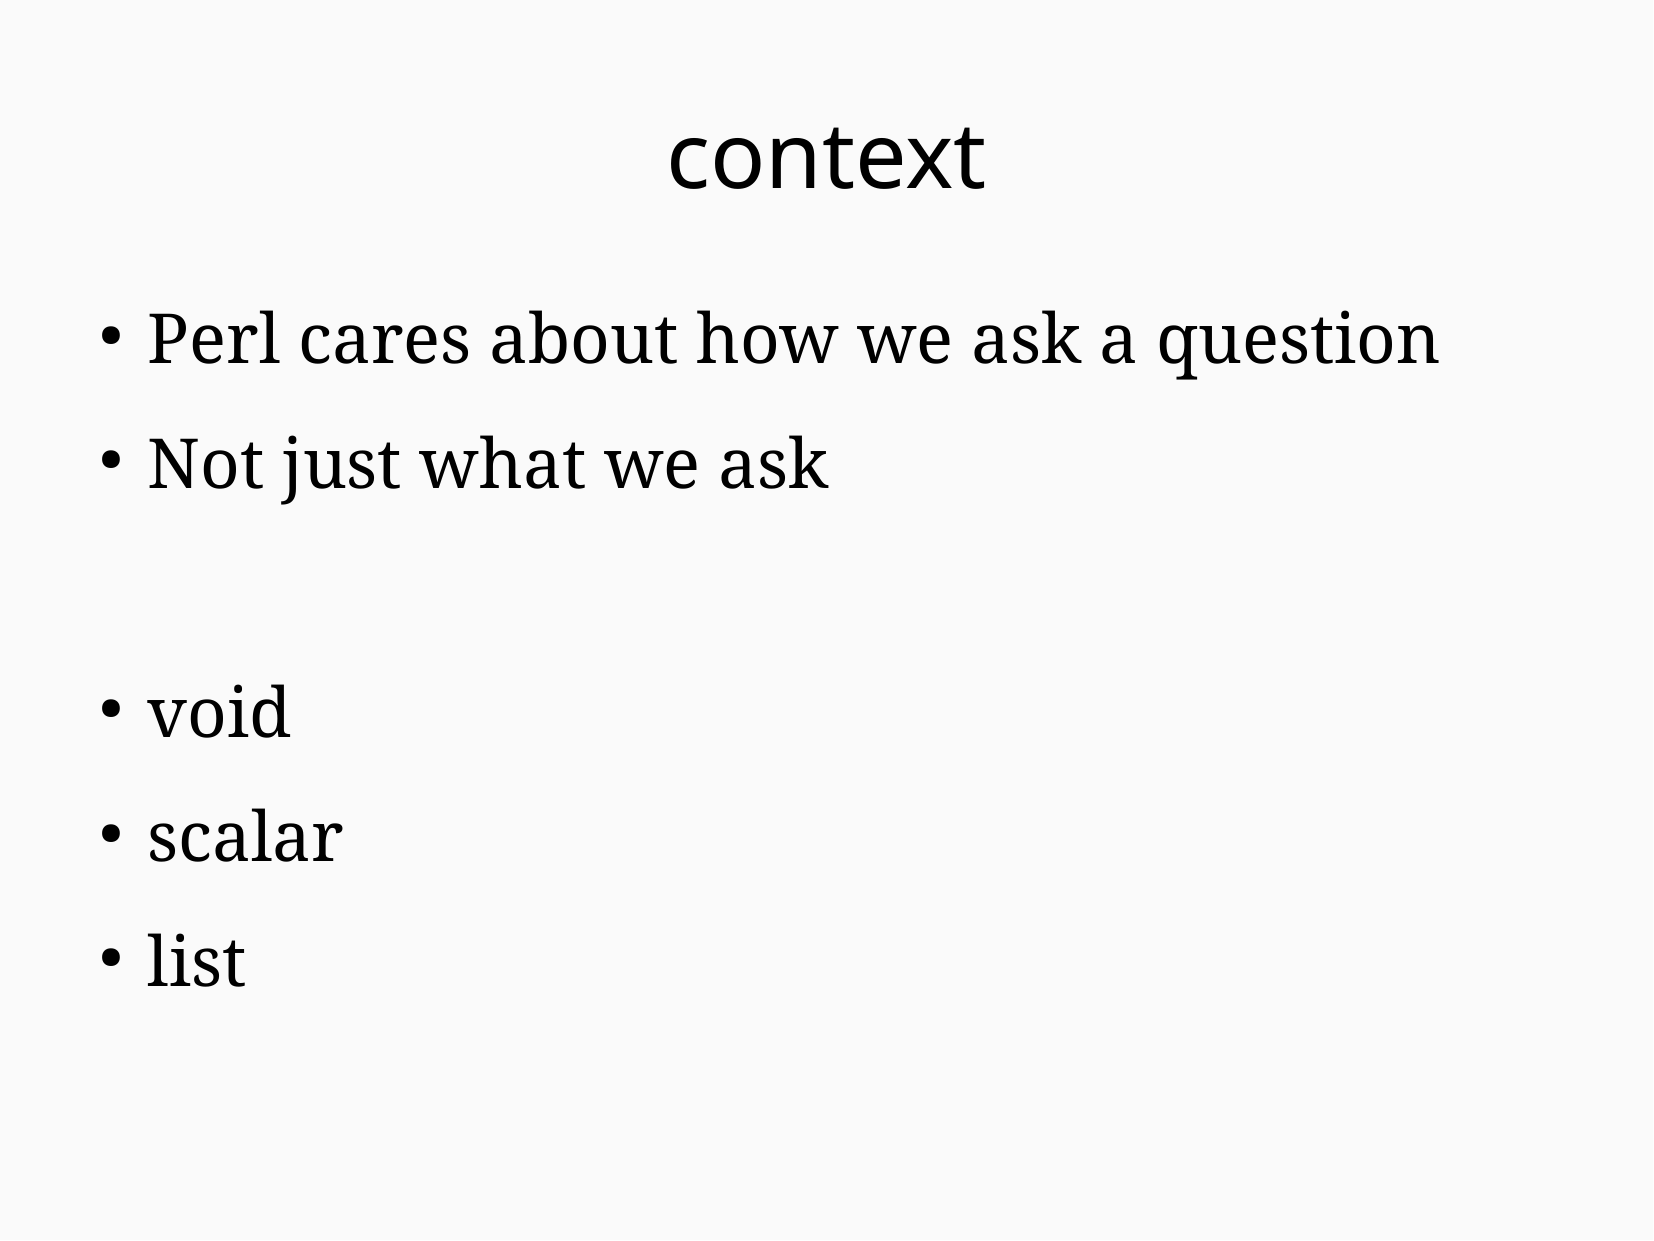

# context
Perl cares about how we ask a question
Not just what we ask
void
scalar
list